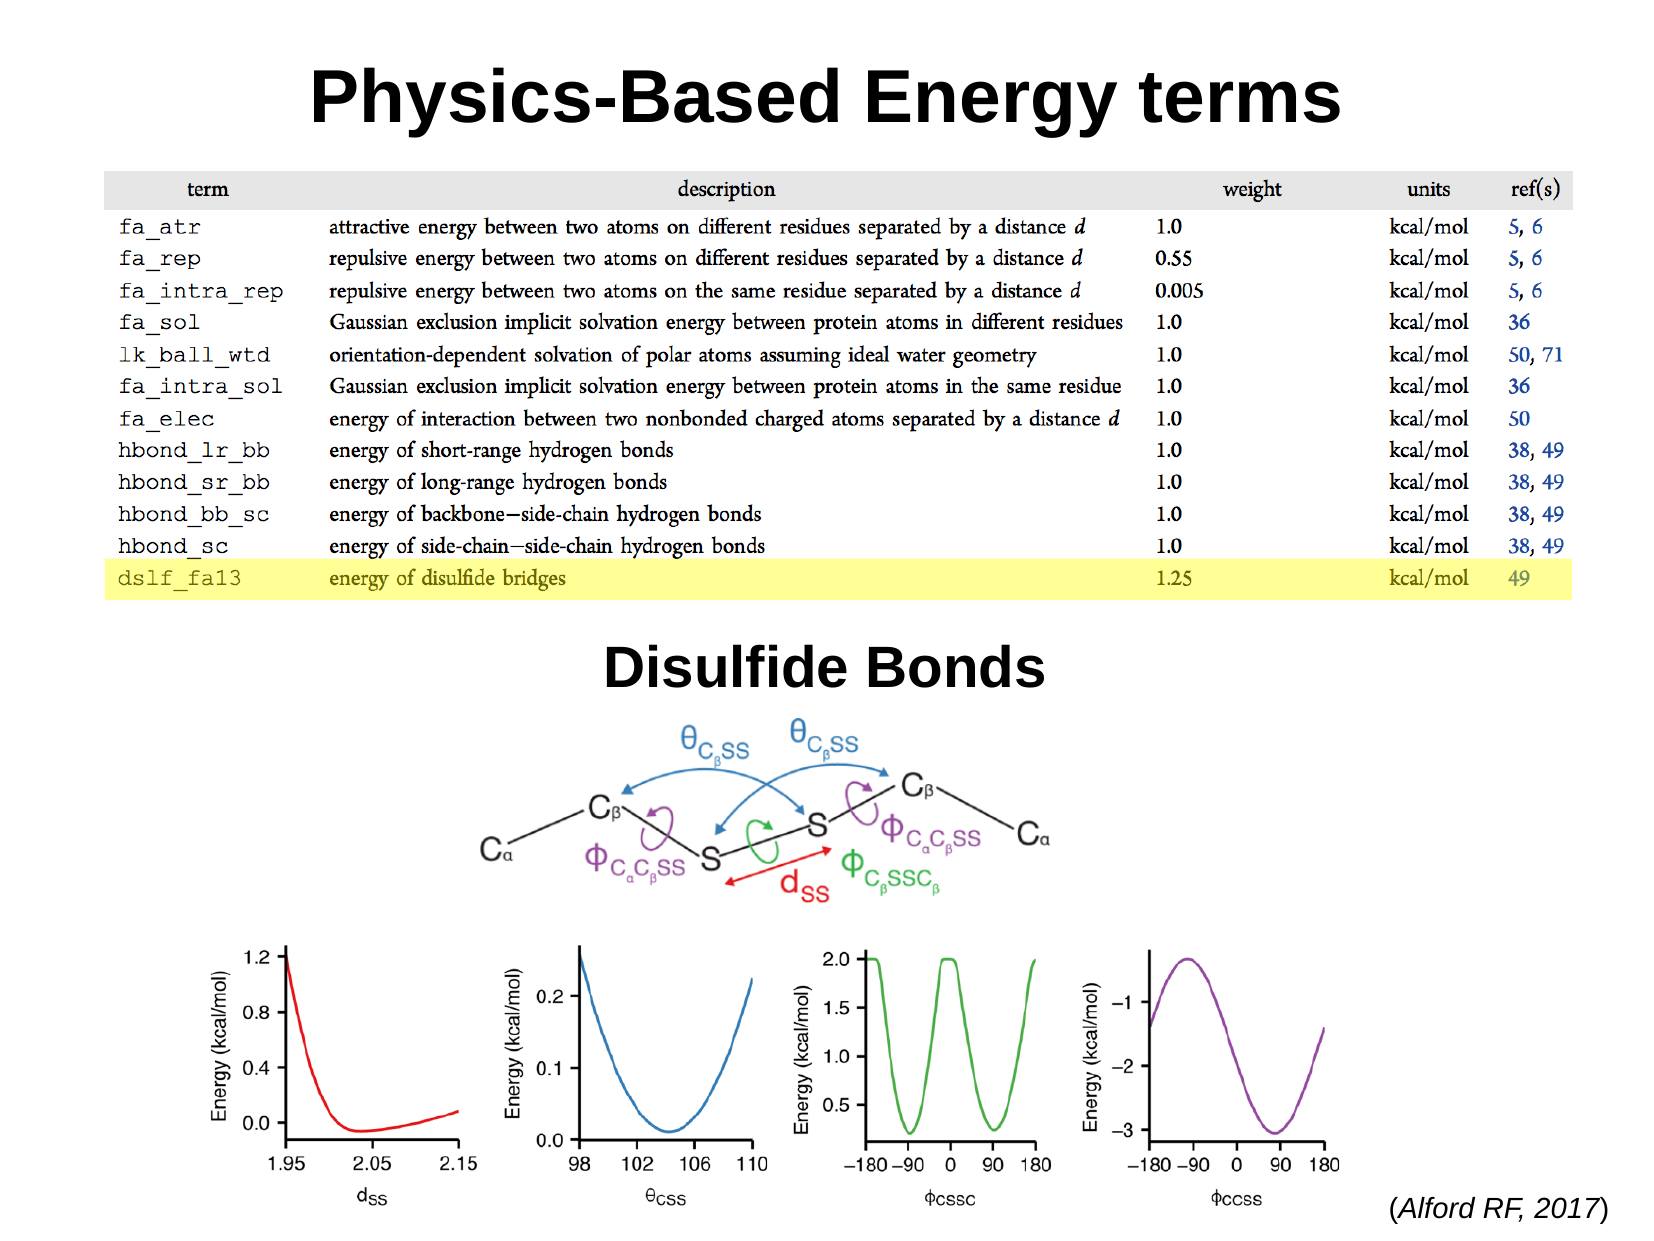

Physics-Based Energy terms
Disulfide Bonds
(Alford RF, 2017)